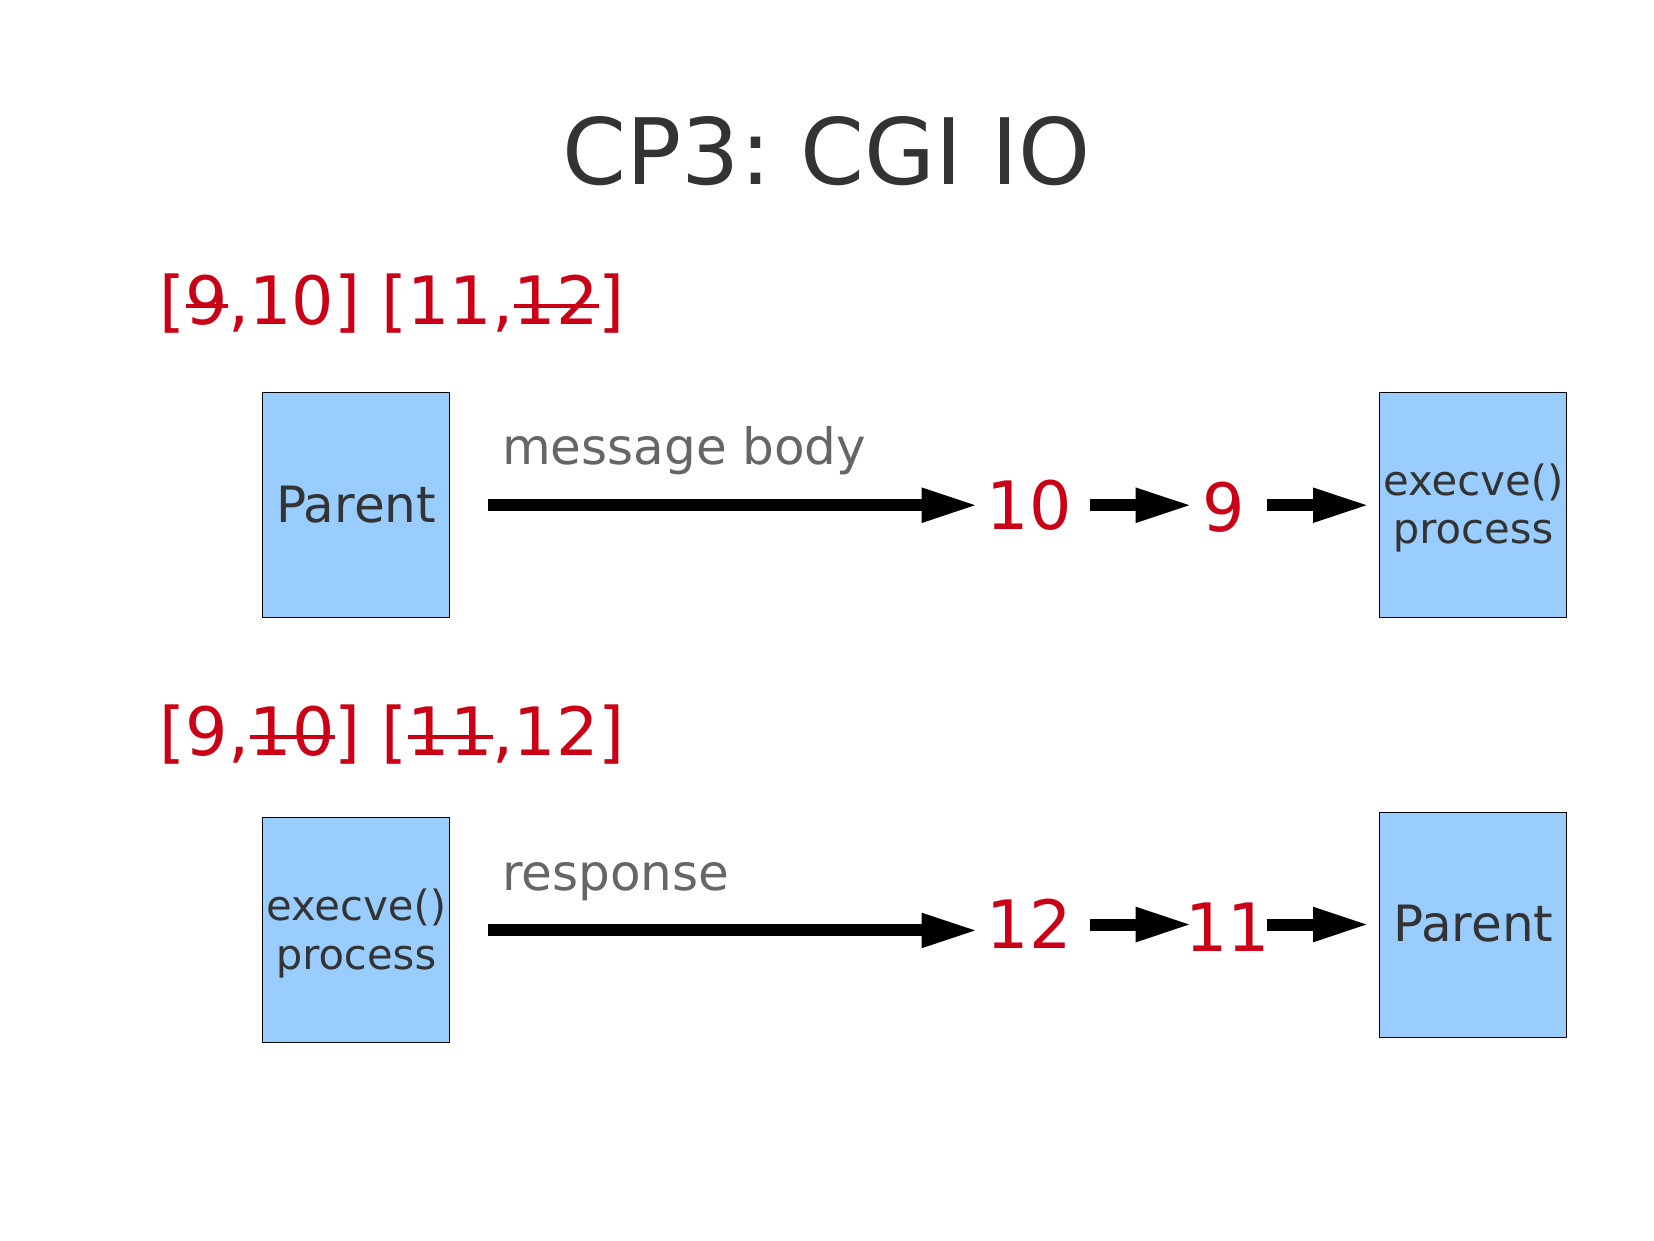

# CP3: CGI IO
[9,10] [11,12]
Parent
execve()
process
message body
10
9
[9,10] [11,12]
Parent
execve()
process
response
12
11